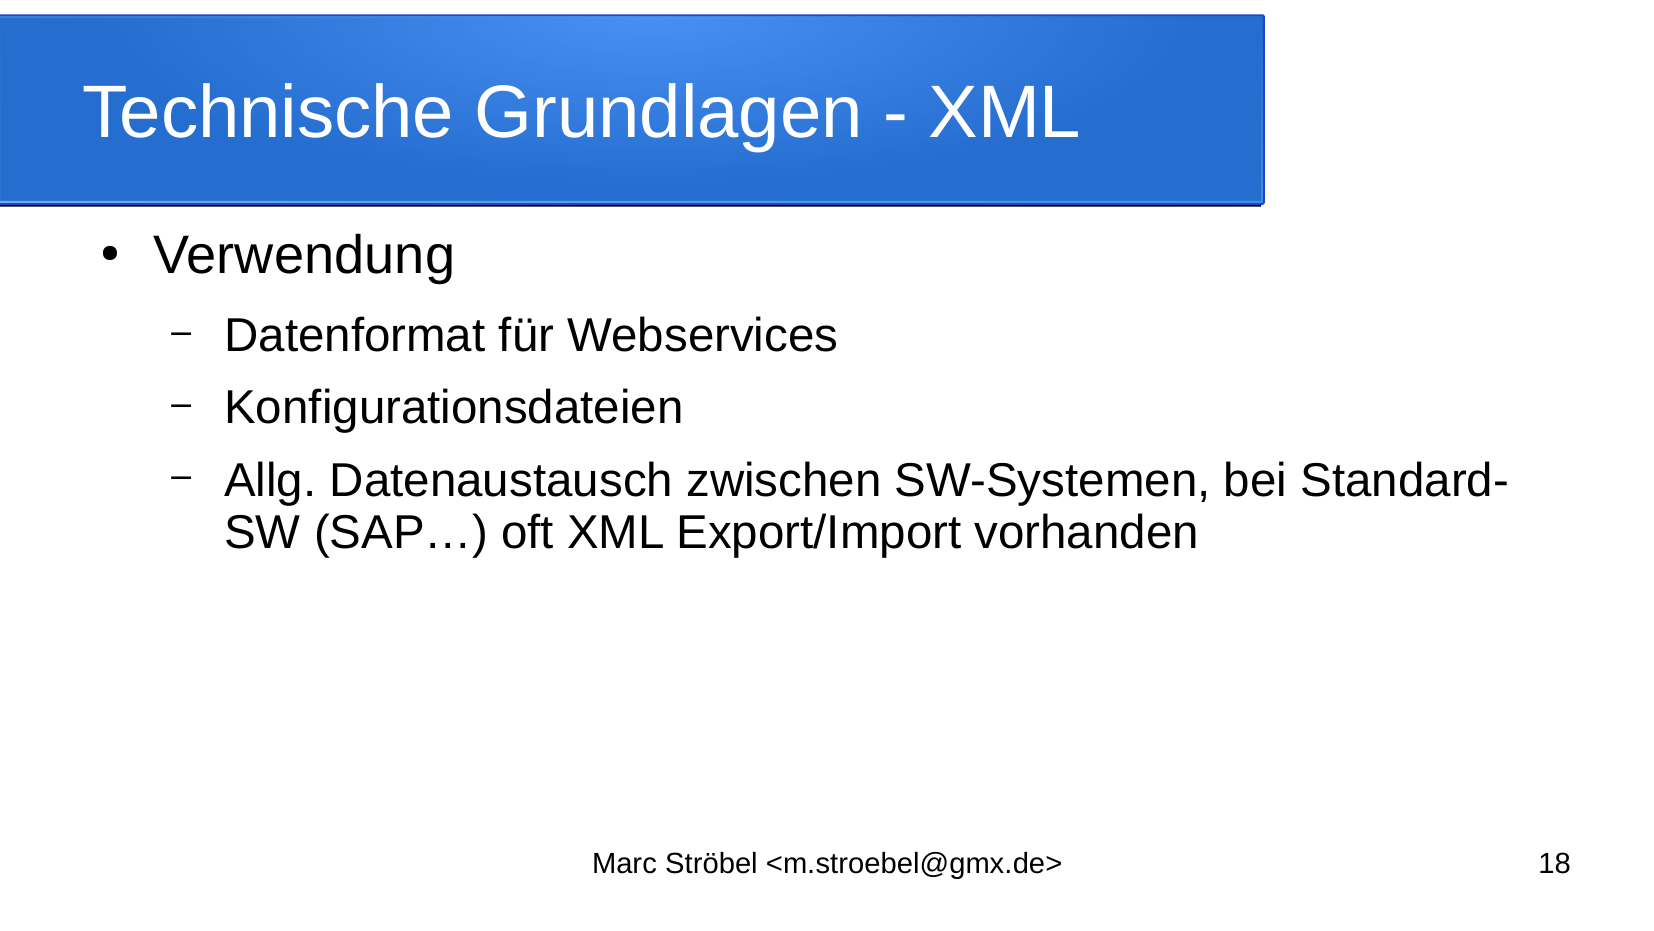

# Technische Grundlagen - XML
Verwendung
Datenformat für Webservices
Konfigurationsdateien
Allg. Datenaustausch zwischen SW-Systemen, bei Standard-SW (SAP…) oft XML Export/Import vorhanden
Marc Ströbel <m.stroebel@gmx.de>
18